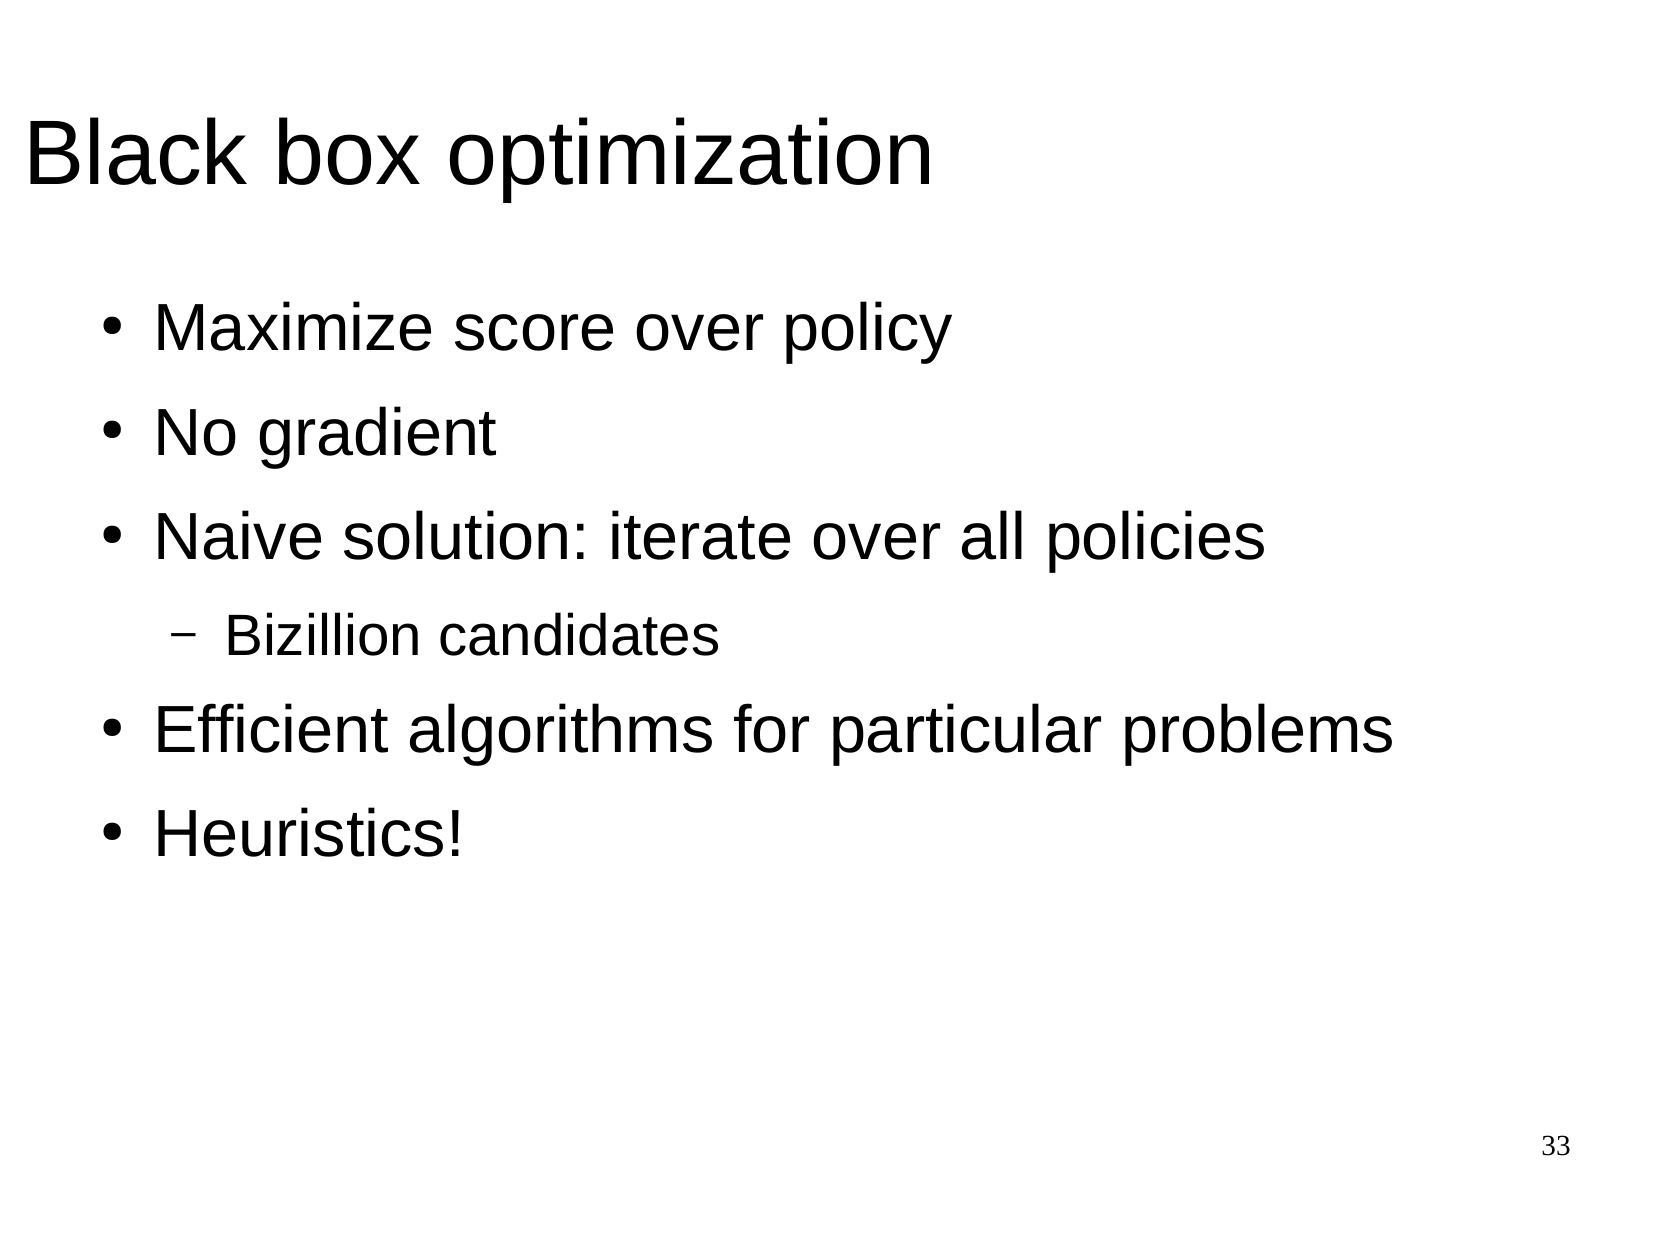

# Black box optimization
Maximize score over policy
No gradient
Naive solution: iterate over all policies
Bizillion candidates
Efficient algorithms for particular problems
Heuristics!
33